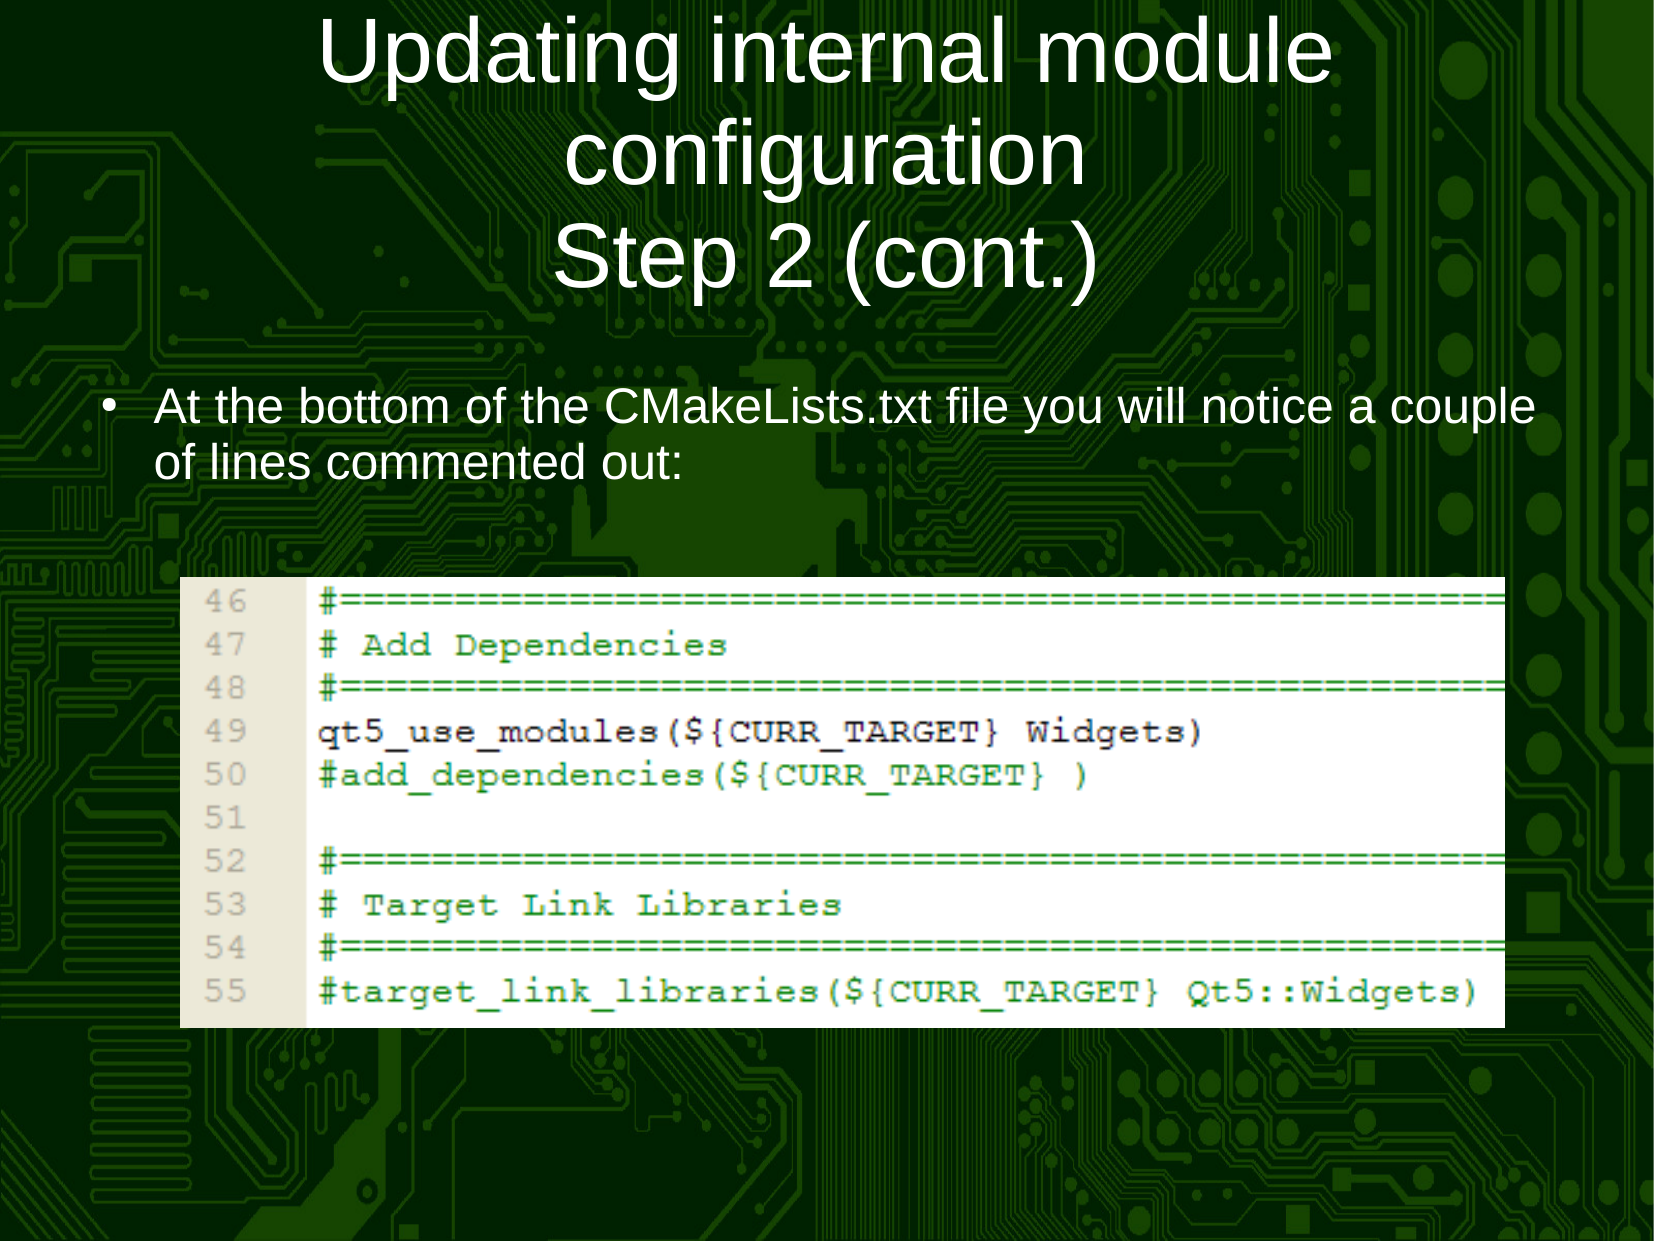

# Updating internal module configuration Step 2 (cont.)
At the bottom of the CMakeLists.txt file you will notice a couple of lines commented out: